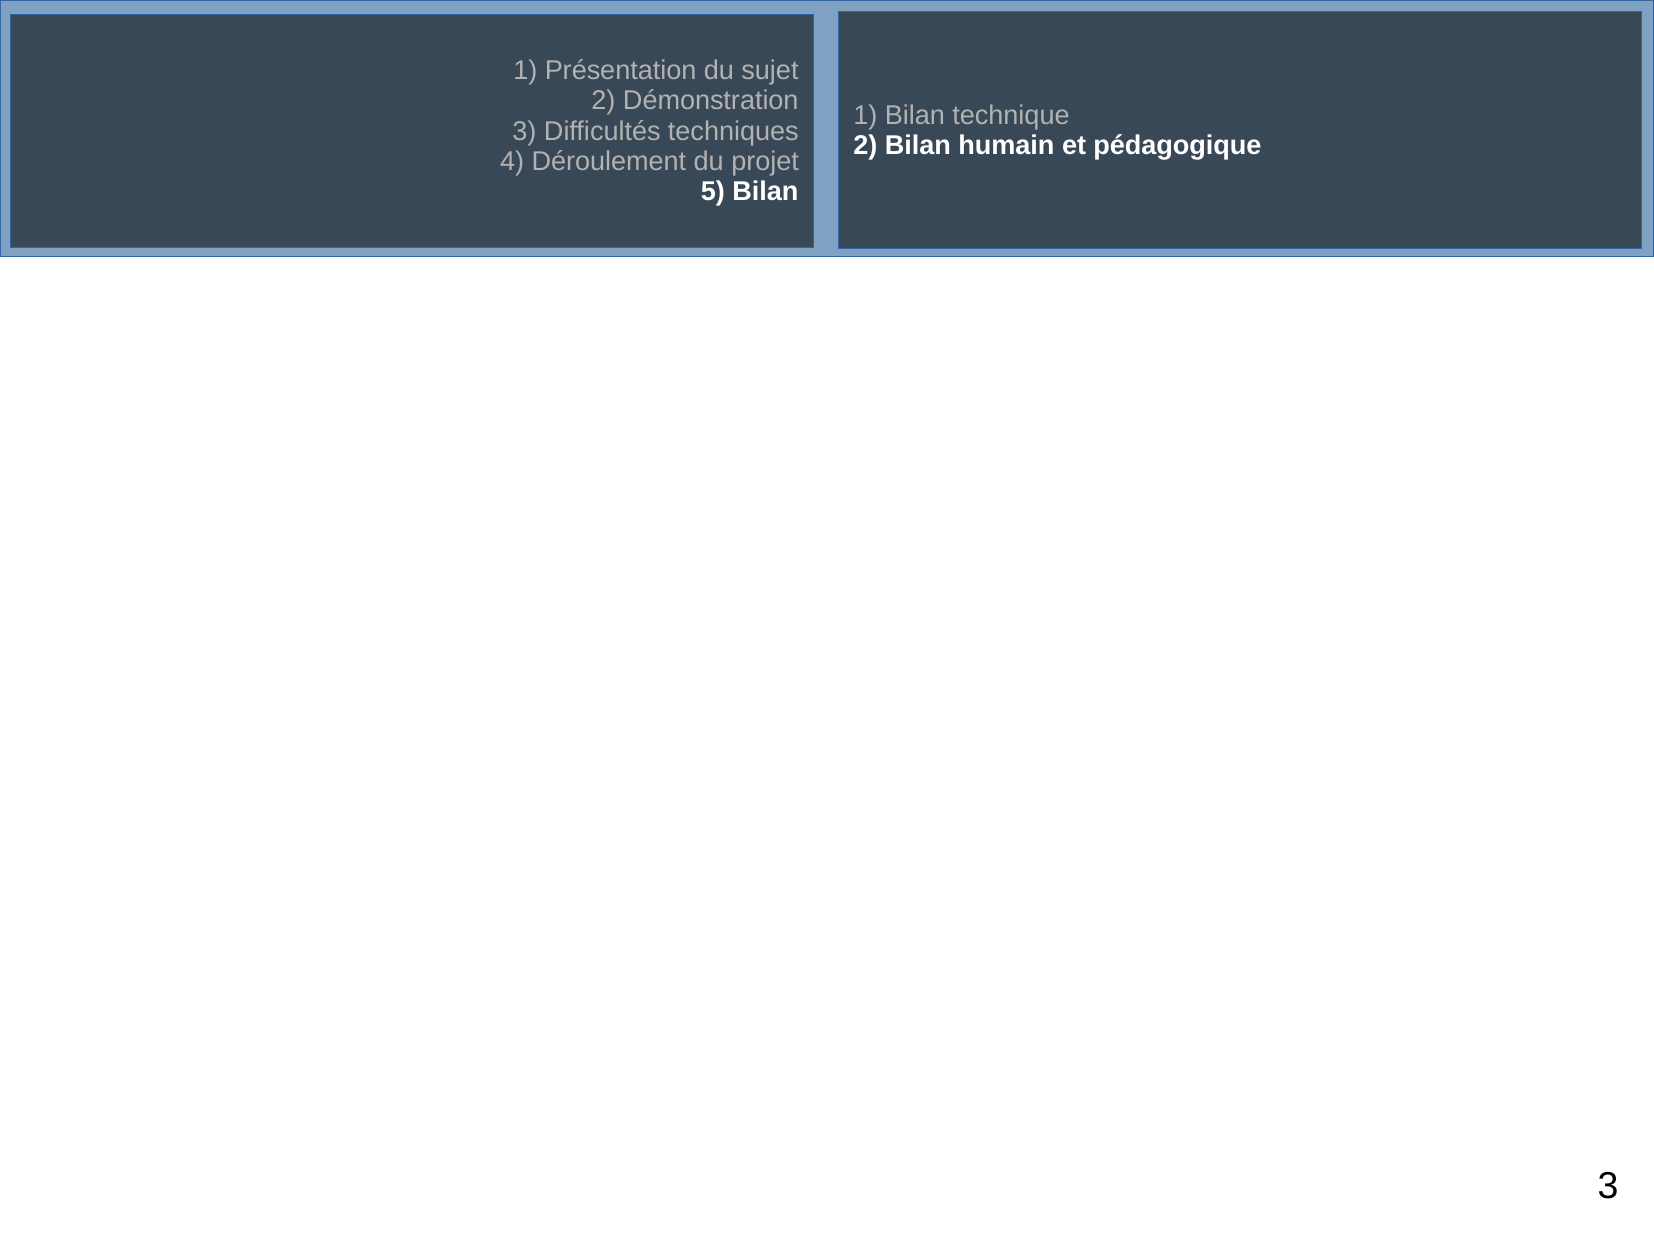

1) Bilan technique
2) Bilan humain et pédagogique
1) Présentation du sujet
2) Démonstration
3) Difficultés techniques
4) Déroulement du projet
5) Bilan
3